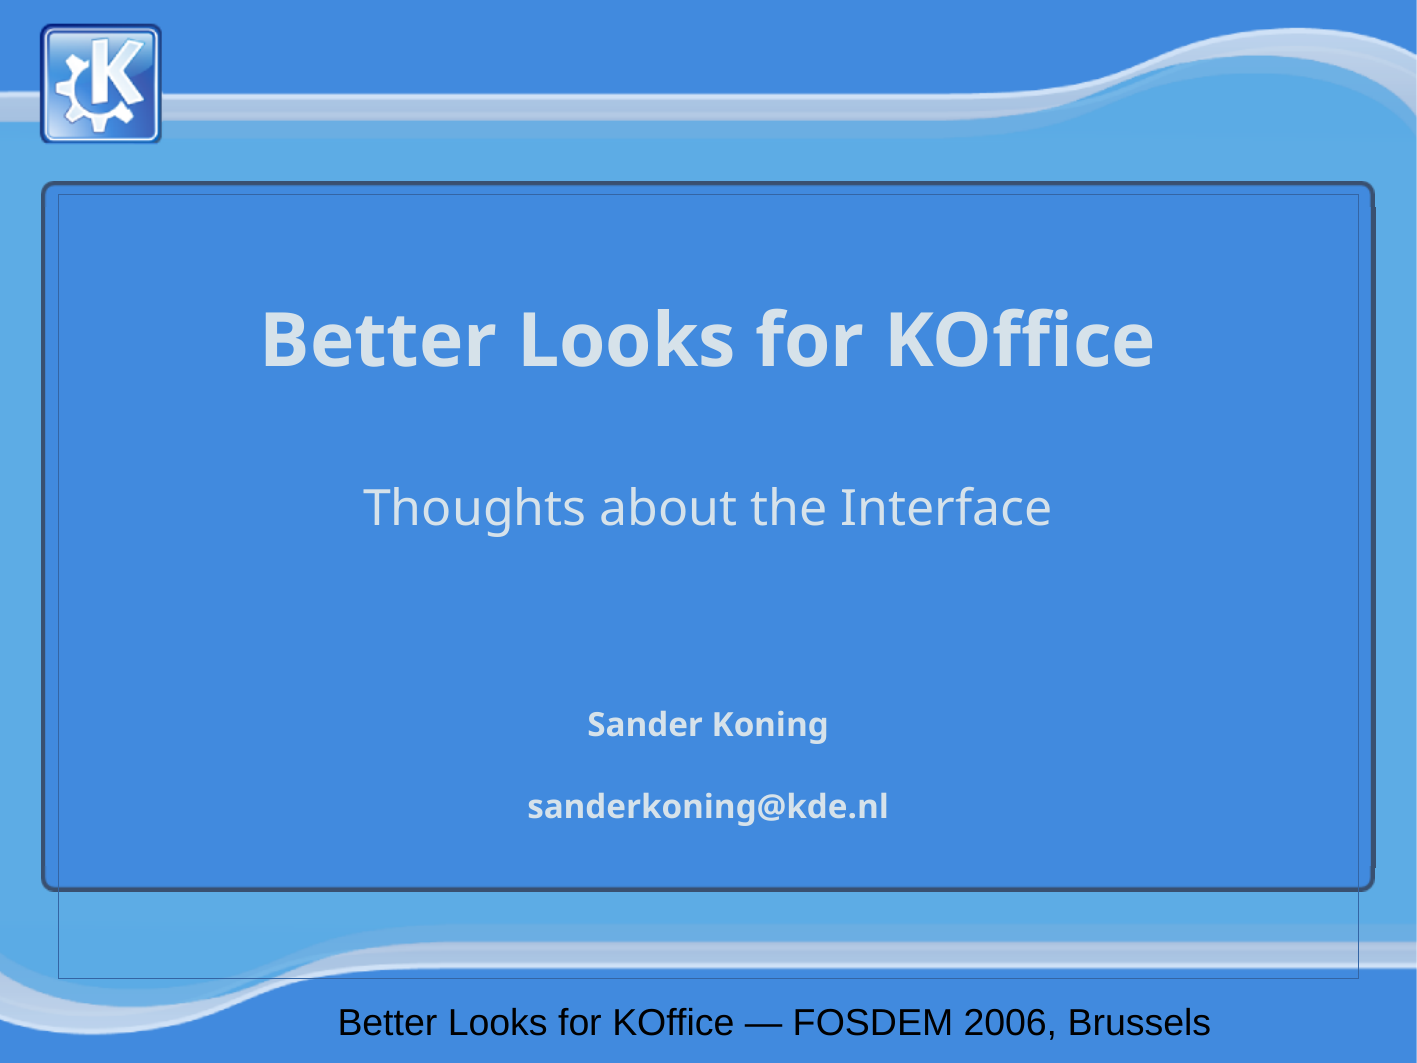

Better Looks for KOffice
Thoughts about the Interface
Sander Koning
sanderkoning@kde.nl